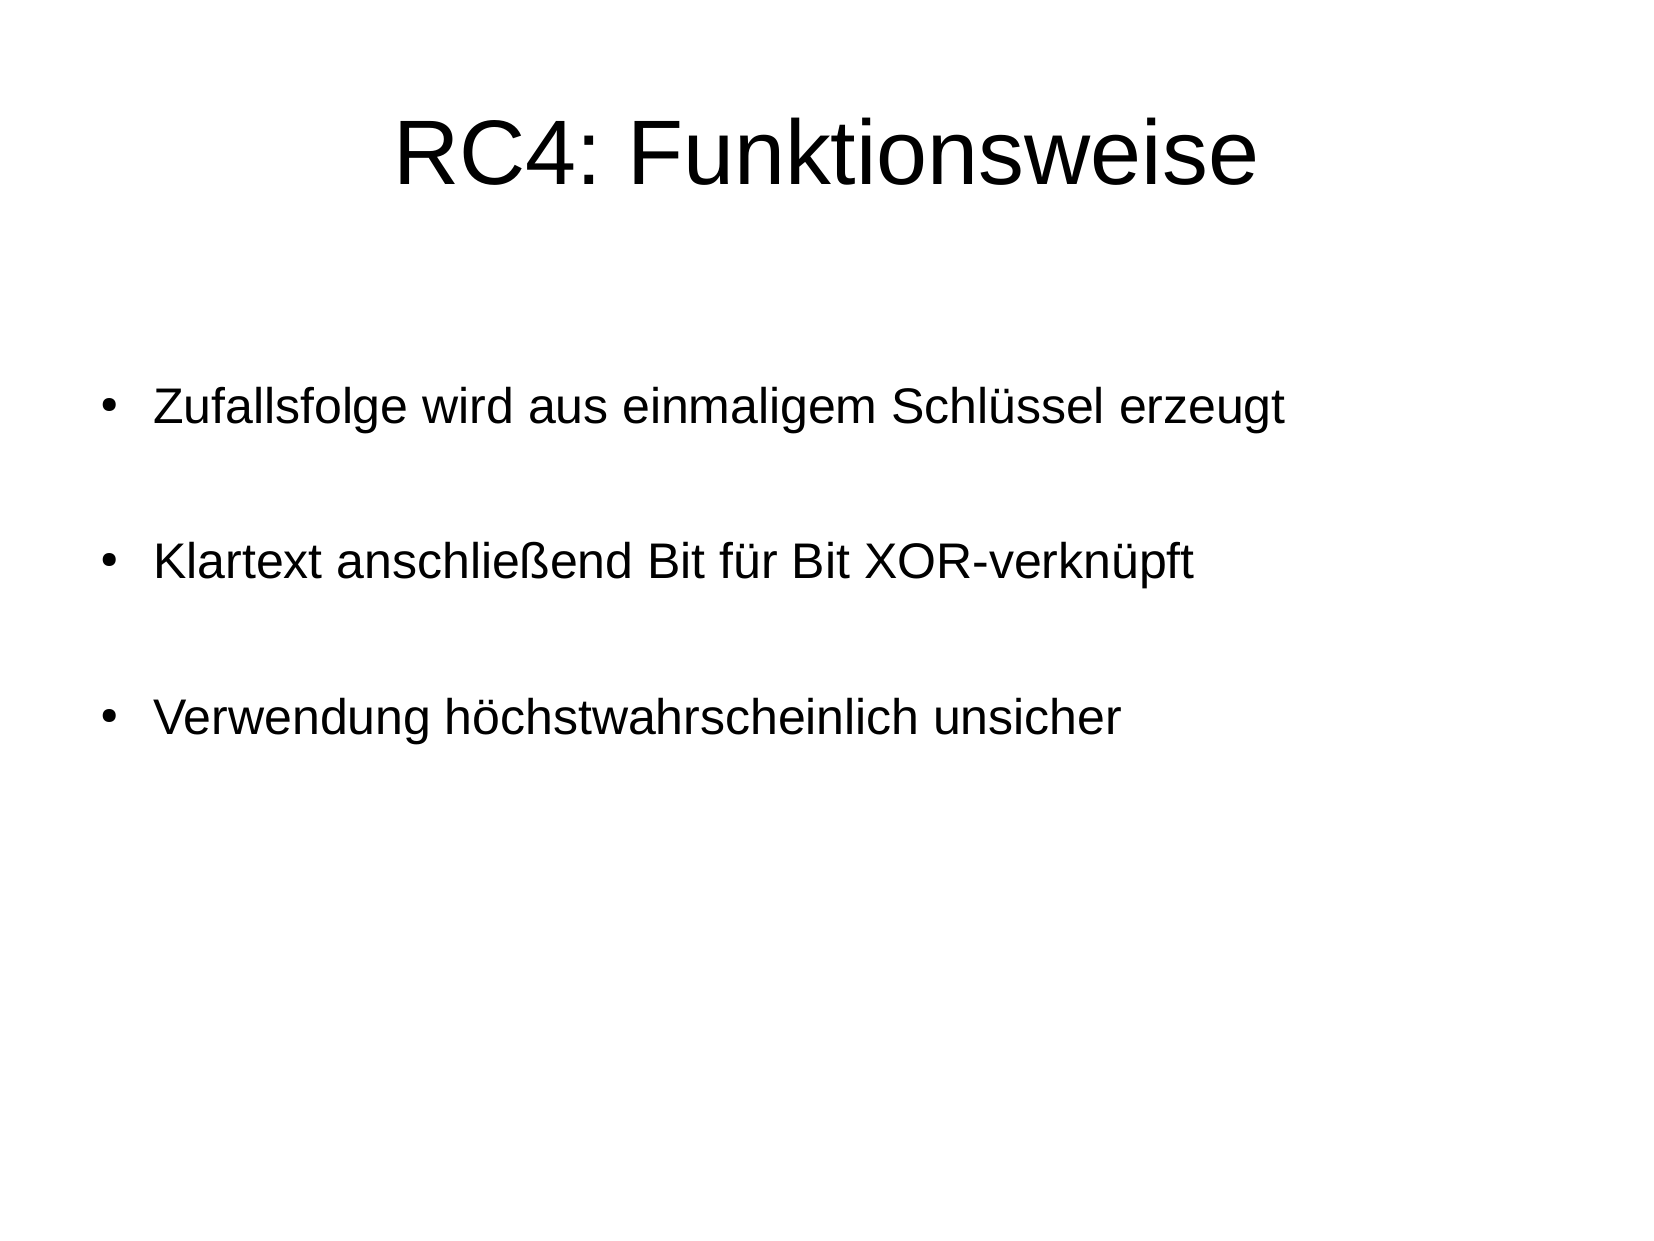

# RC4: Funktionsweise
Zufallsfolge wird aus einmaligem Schlüssel erzeugt
Klartext anschließend Bit für Bit XOR-verknüpft
Verwendung höchstwahrscheinlich unsicher